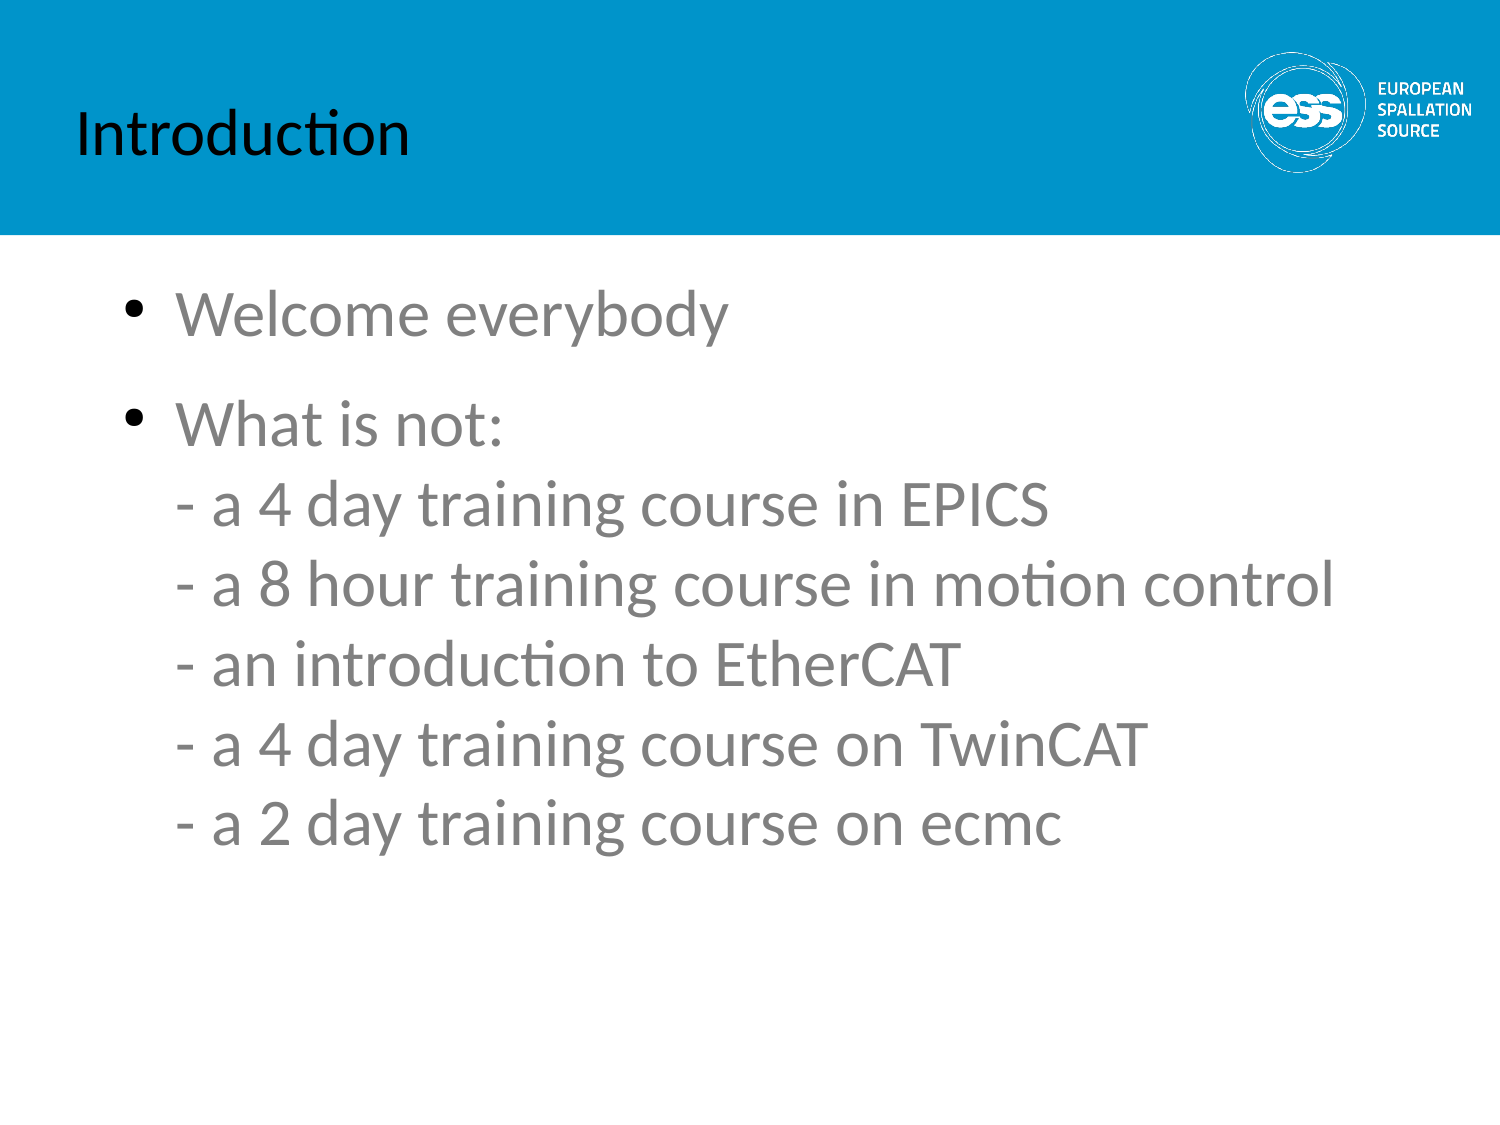

# Introduction
Welcome everybody
What is not:
- a 4 day training course in EPICS
- a 8 hour training course in motion control
- an introduction to EtherCAT
- a 4 day training course on TwinCAT
- a 2 day training course on ecmc